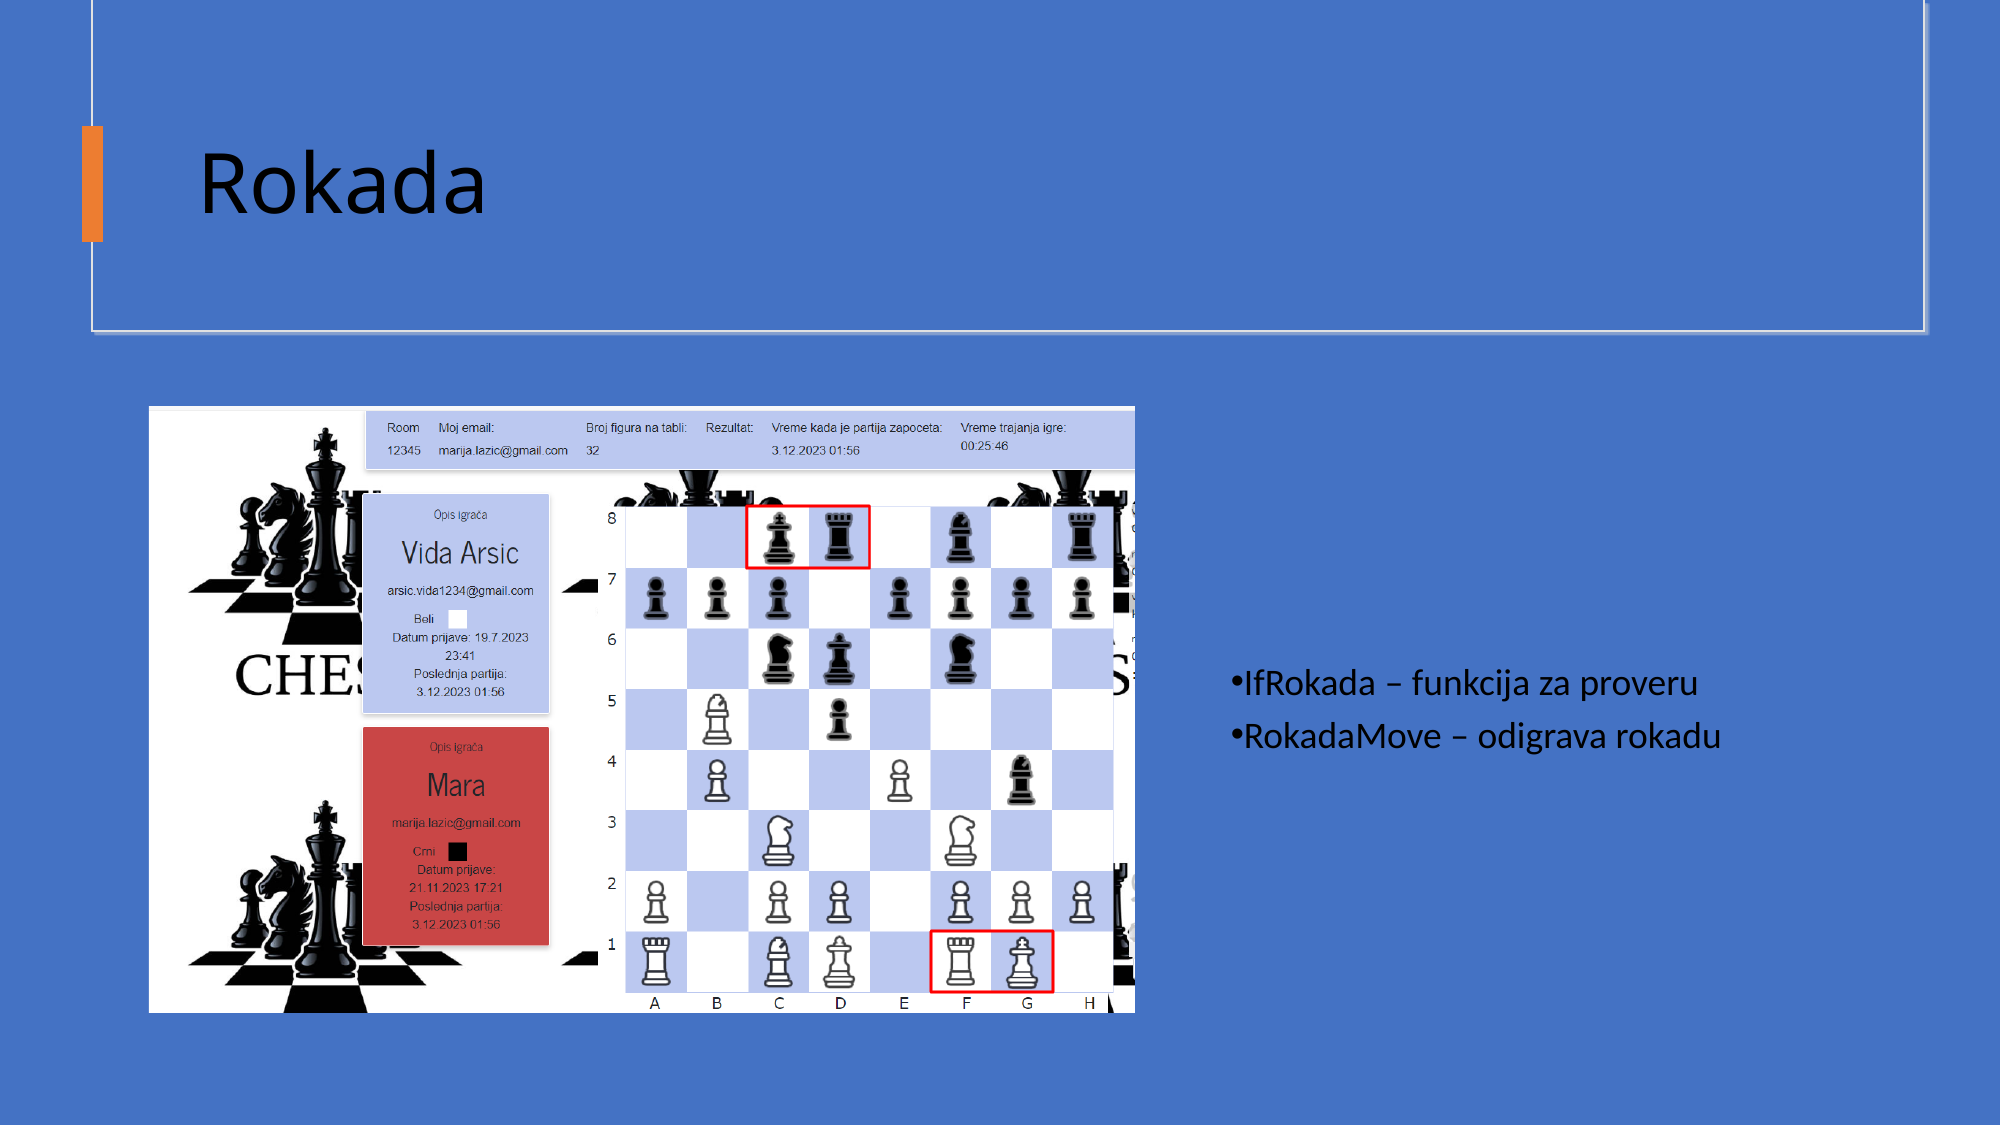

# Rokada
IfRokada – funkcija za proveru
RokadaMove – odigrava rokadu